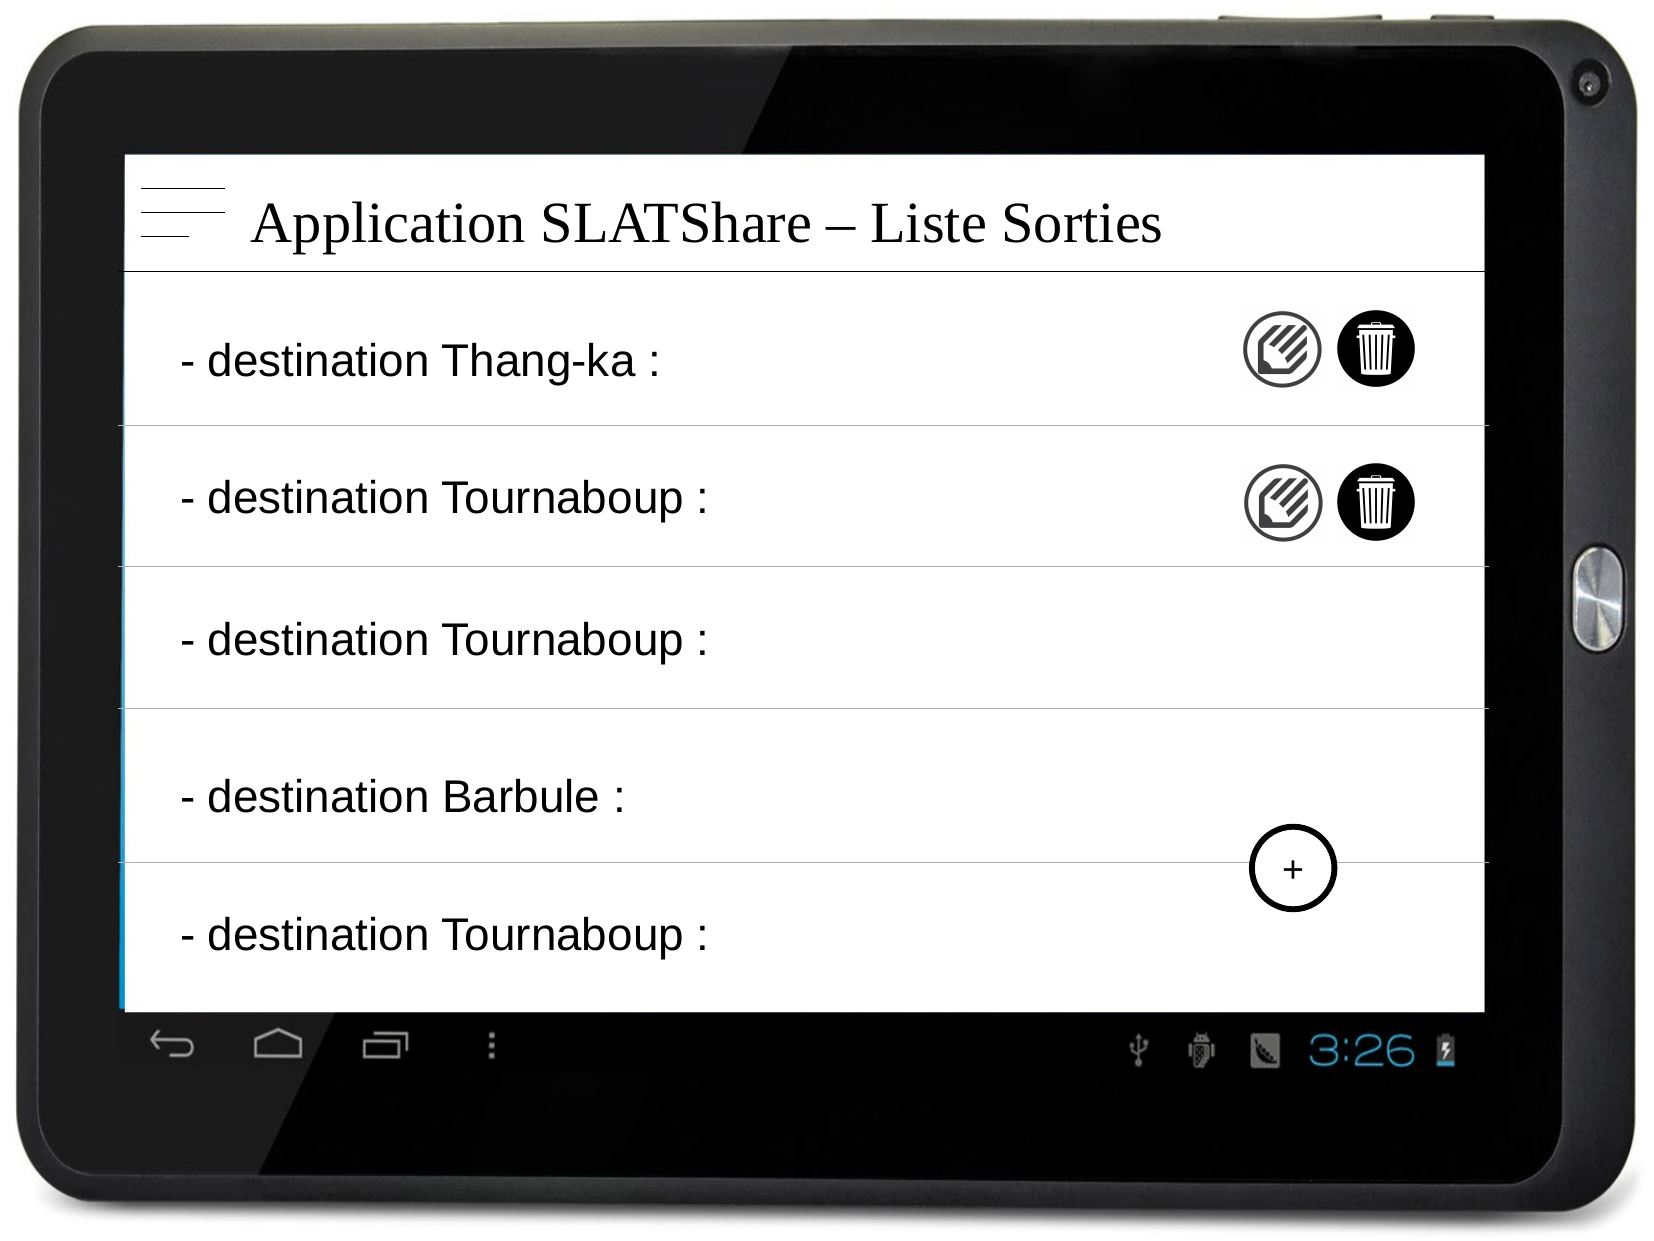

Application SLATShare – Liste Sorties
- destination Thang-ka :
- destination Tournaboup :
- destination Tournaboup :
- destination Barbule :
+
- destination Tournaboup :